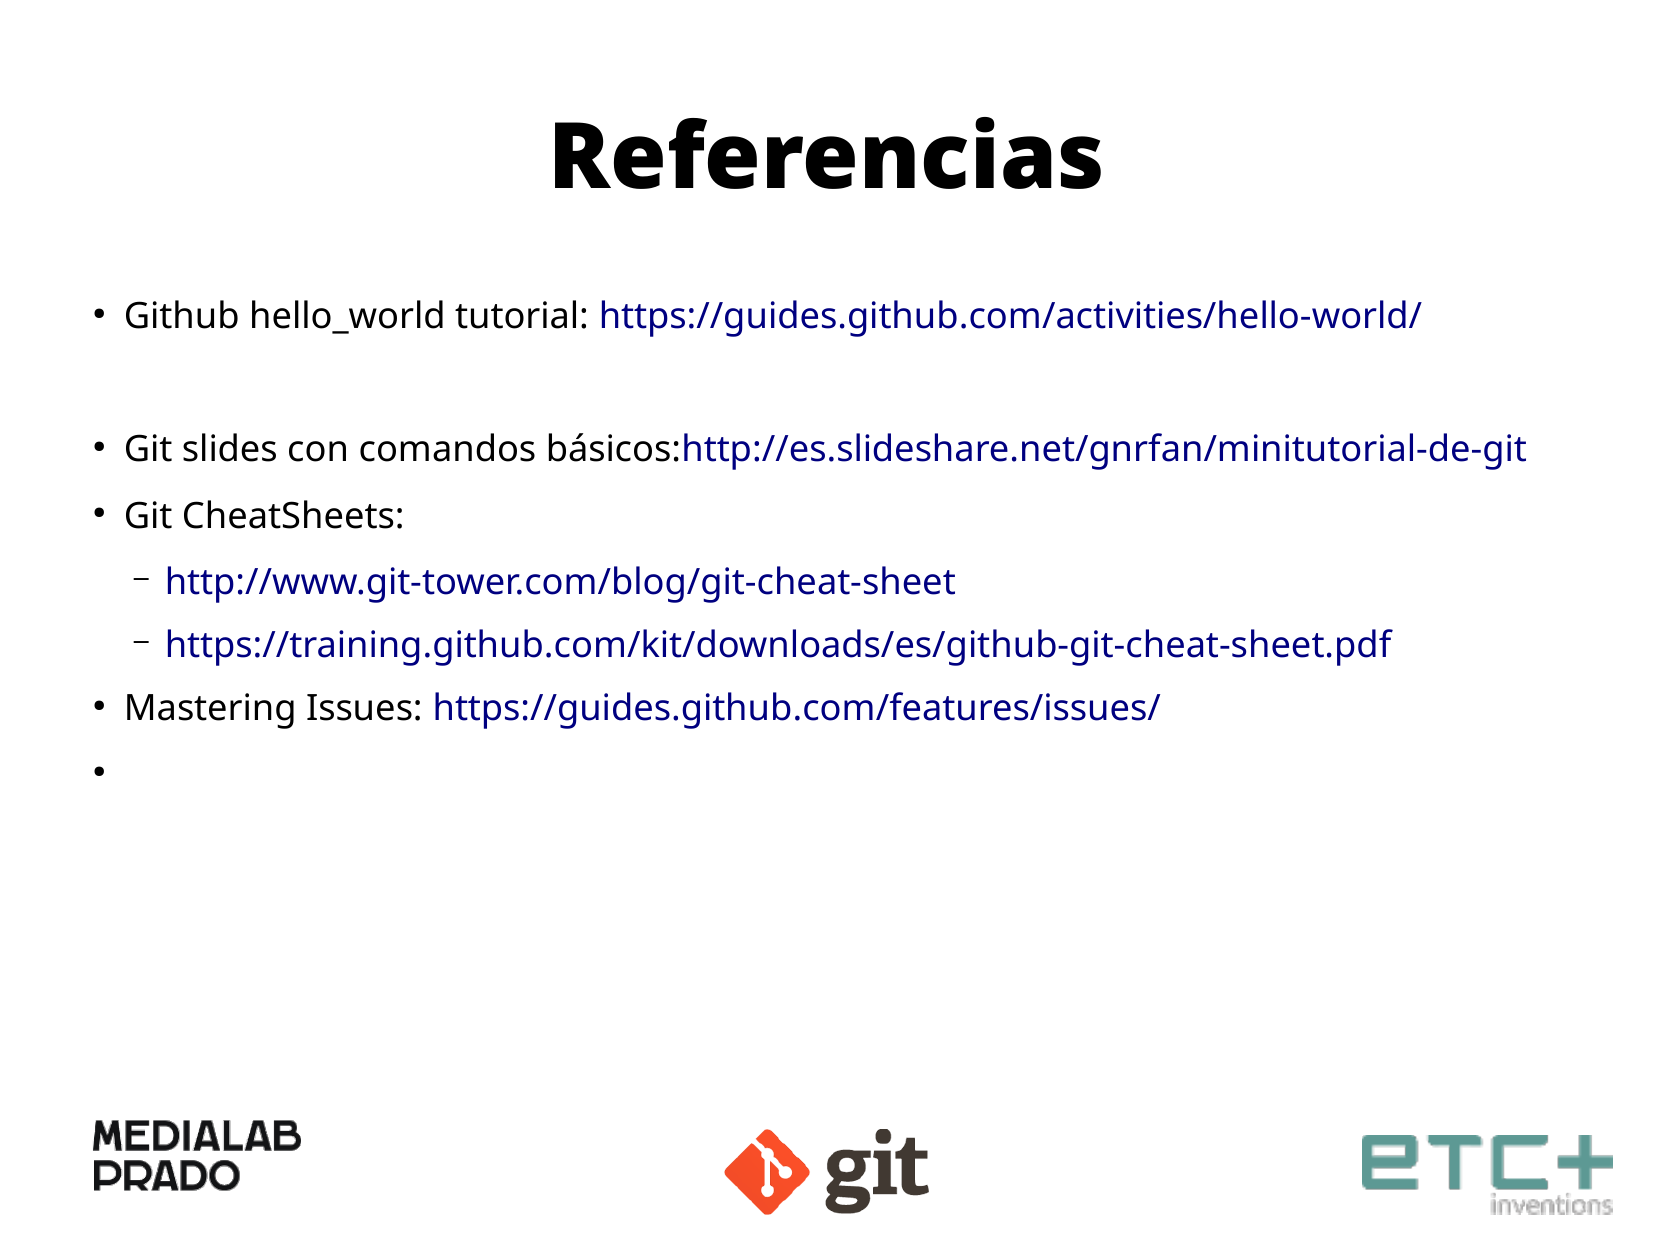

# Referencias
Github hello_world tutorial: https://guides.github.com/activities/hello-world/
Git slides con comandos básicos:http://es.slideshare.net/gnrfan/minitutorial-de-git
Git CheatSheets:
http://www.git-tower.com/blog/git-cheat-sheet
https://training.github.com/kit/downloads/es/github-git-cheat-sheet.pdf
Mastering Issues: https://guides.github.com/features/issues/